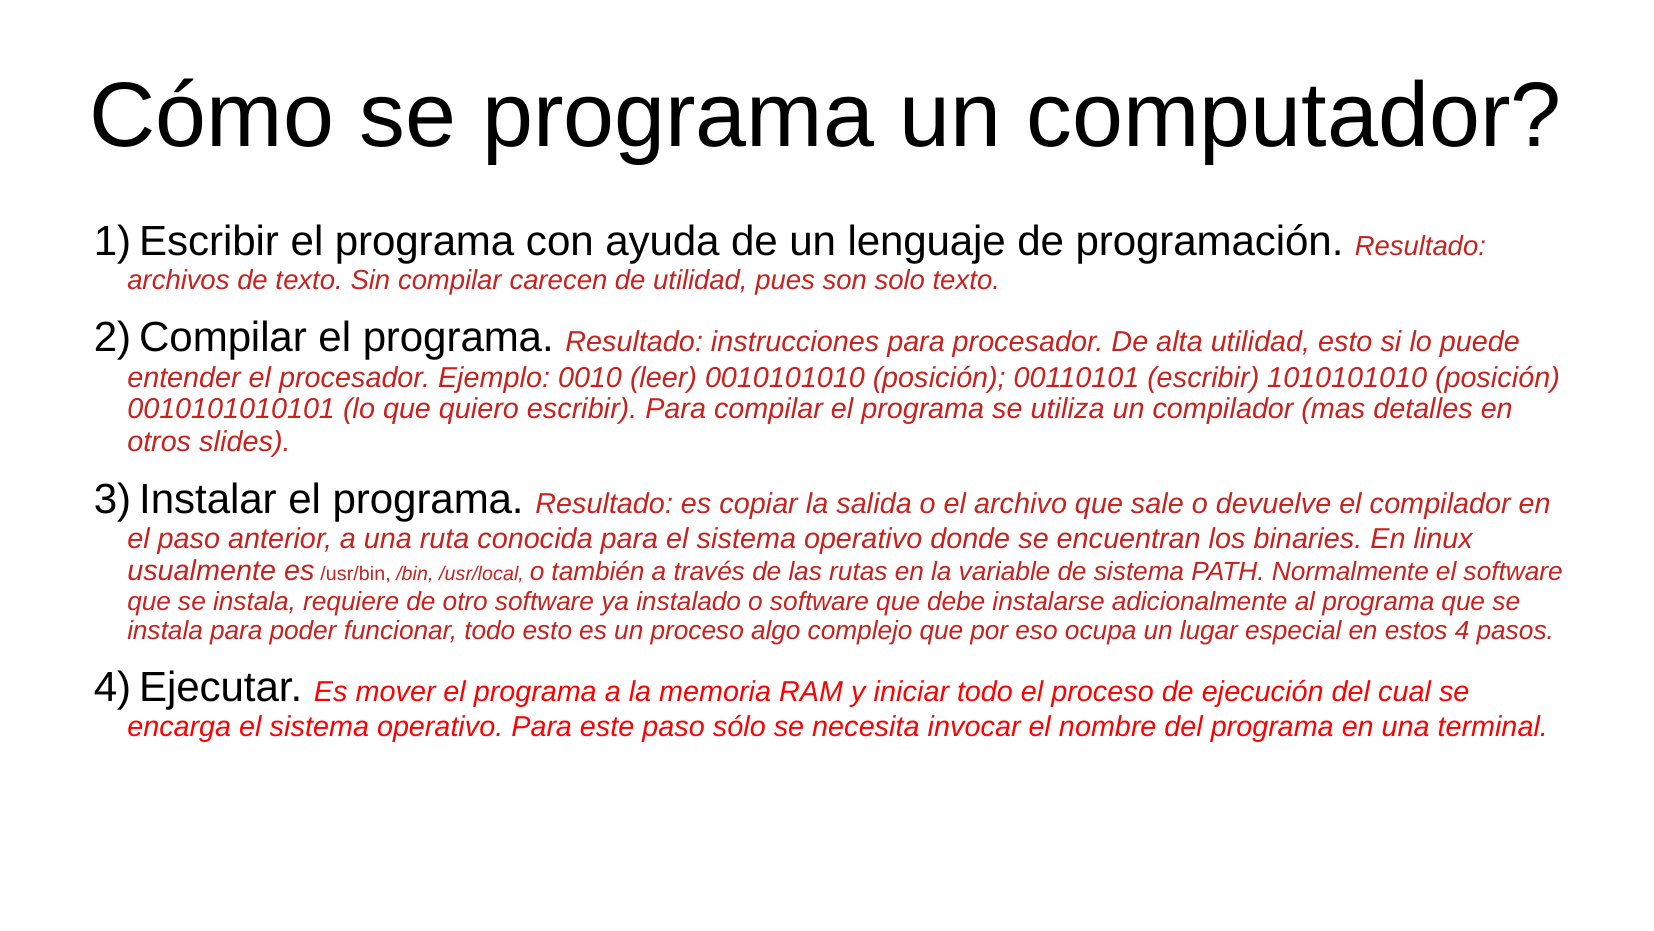

# Cómo se programa un computador?
 Escribir el programa con ayuda de un lenguaje de programación. Resultado: archivos de texto. Sin compilar carecen de utilidad, pues son solo texto.
 Compilar el programa. Resultado: instrucciones para procesador. De alta utilidad, esto si lo puede entender el procesador. Ejemplo: 0010 (leer) 0010101010 (posición); 00110101 (escribir) 1010101010 (posición) 0010101010101 (lo que quiero escribir). Para compilar el programa se utiliza un compilador (mas detalles en otros slides).
 Instalar el programa. Resultado: es copiar la salida o el archivo que sale o devuelve el compilador en el paso anterior, a una ruta conocida para el sistema operativo donde se encuentran los binaries. En linux usualmente es /usr/bin, /bin, /usr/local, o también a través de las rutas en la variable de sistema PATH. Normalmente el software que se instala, requiere de otro software ya instalado o software que debe instalarse adicionalmente al programa que se instala para poder funcionar, todo esto es un proceso algo complejo que por eso ocupa un lugar especial en estos 4 pasos.
 Ejecutar. Es mover el programa a la memoria RAM y iniciar todo el proceso de ejecución del cual se encarga el sistema operativo. Para este paso sólo se necesita invocar el nombre del programa en una terminal.